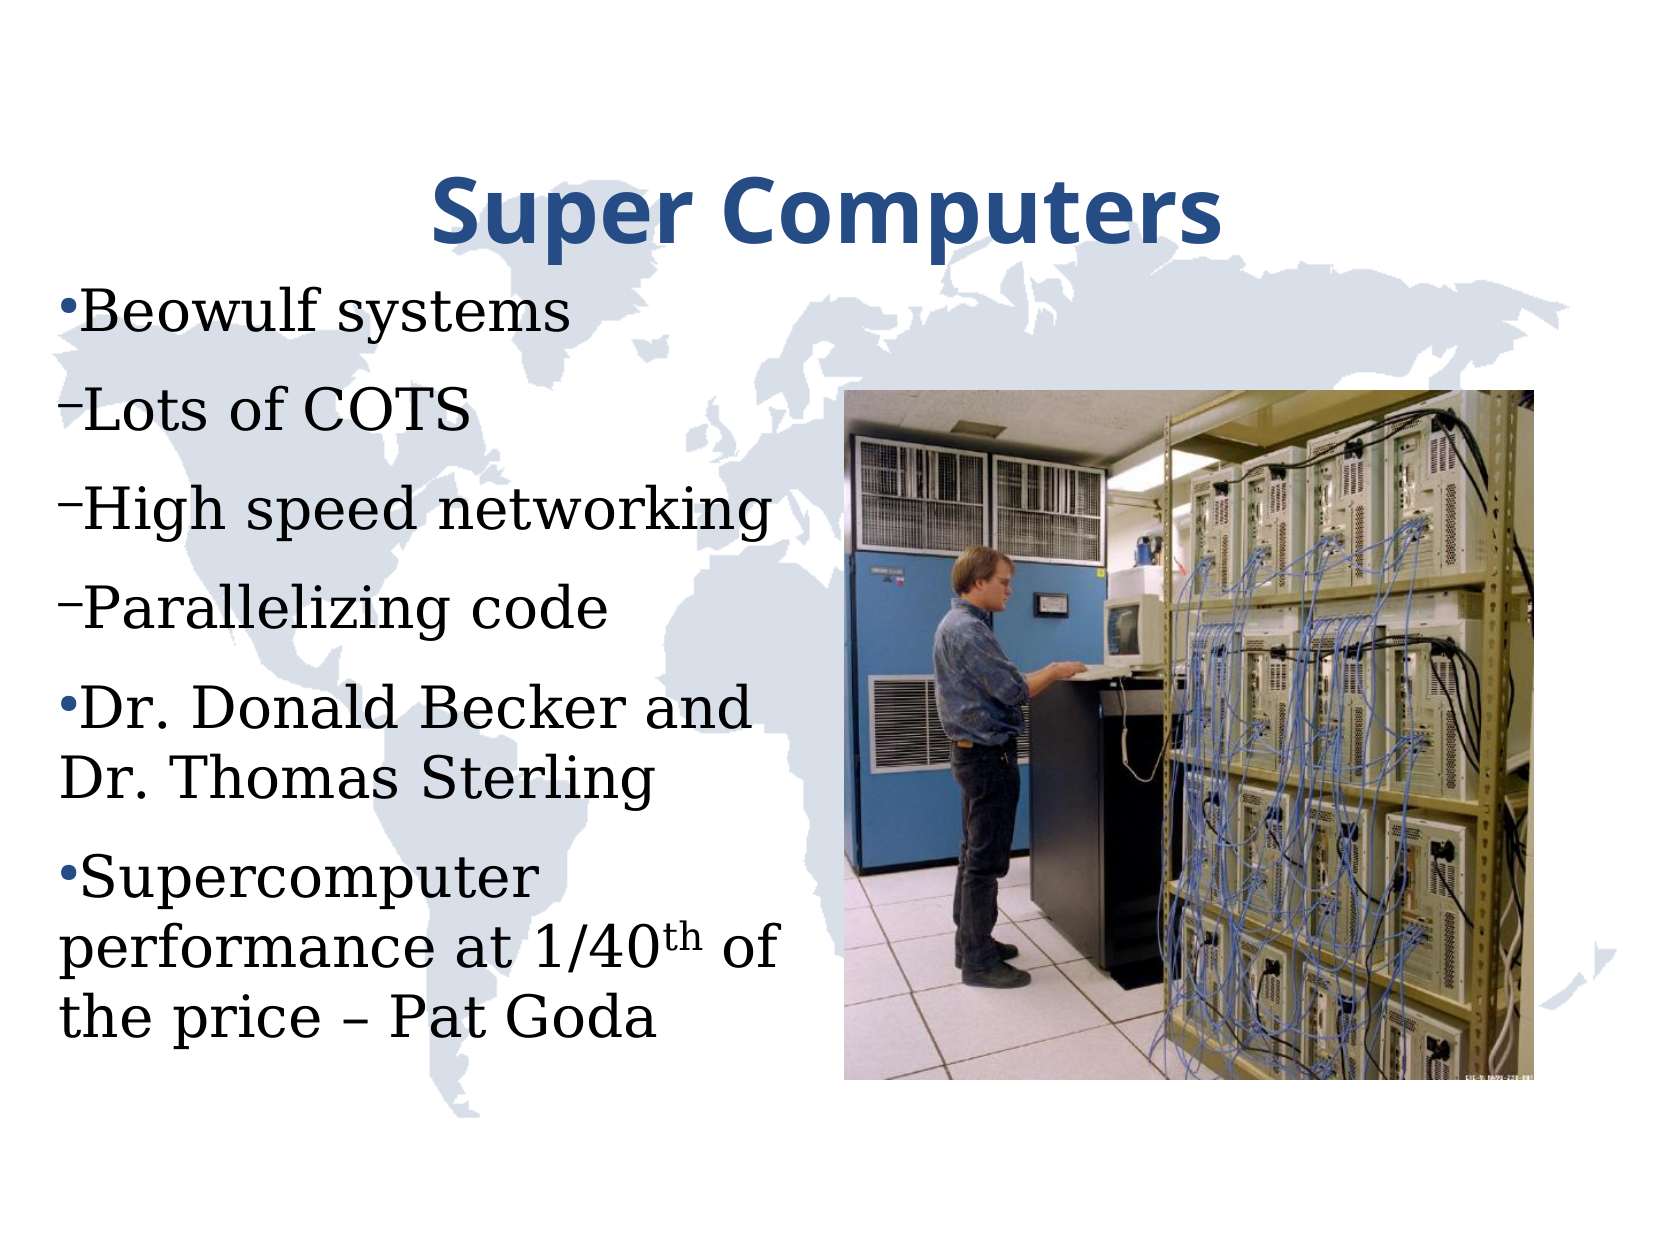

# Super Computers
Beowulf systems
Lots of COTS
High speed networking
Parallelizing code
Dr. Donald Becker and Dr. Thomas Sterling
Supercomputer performance at 1/40th of the price – Pat Goda